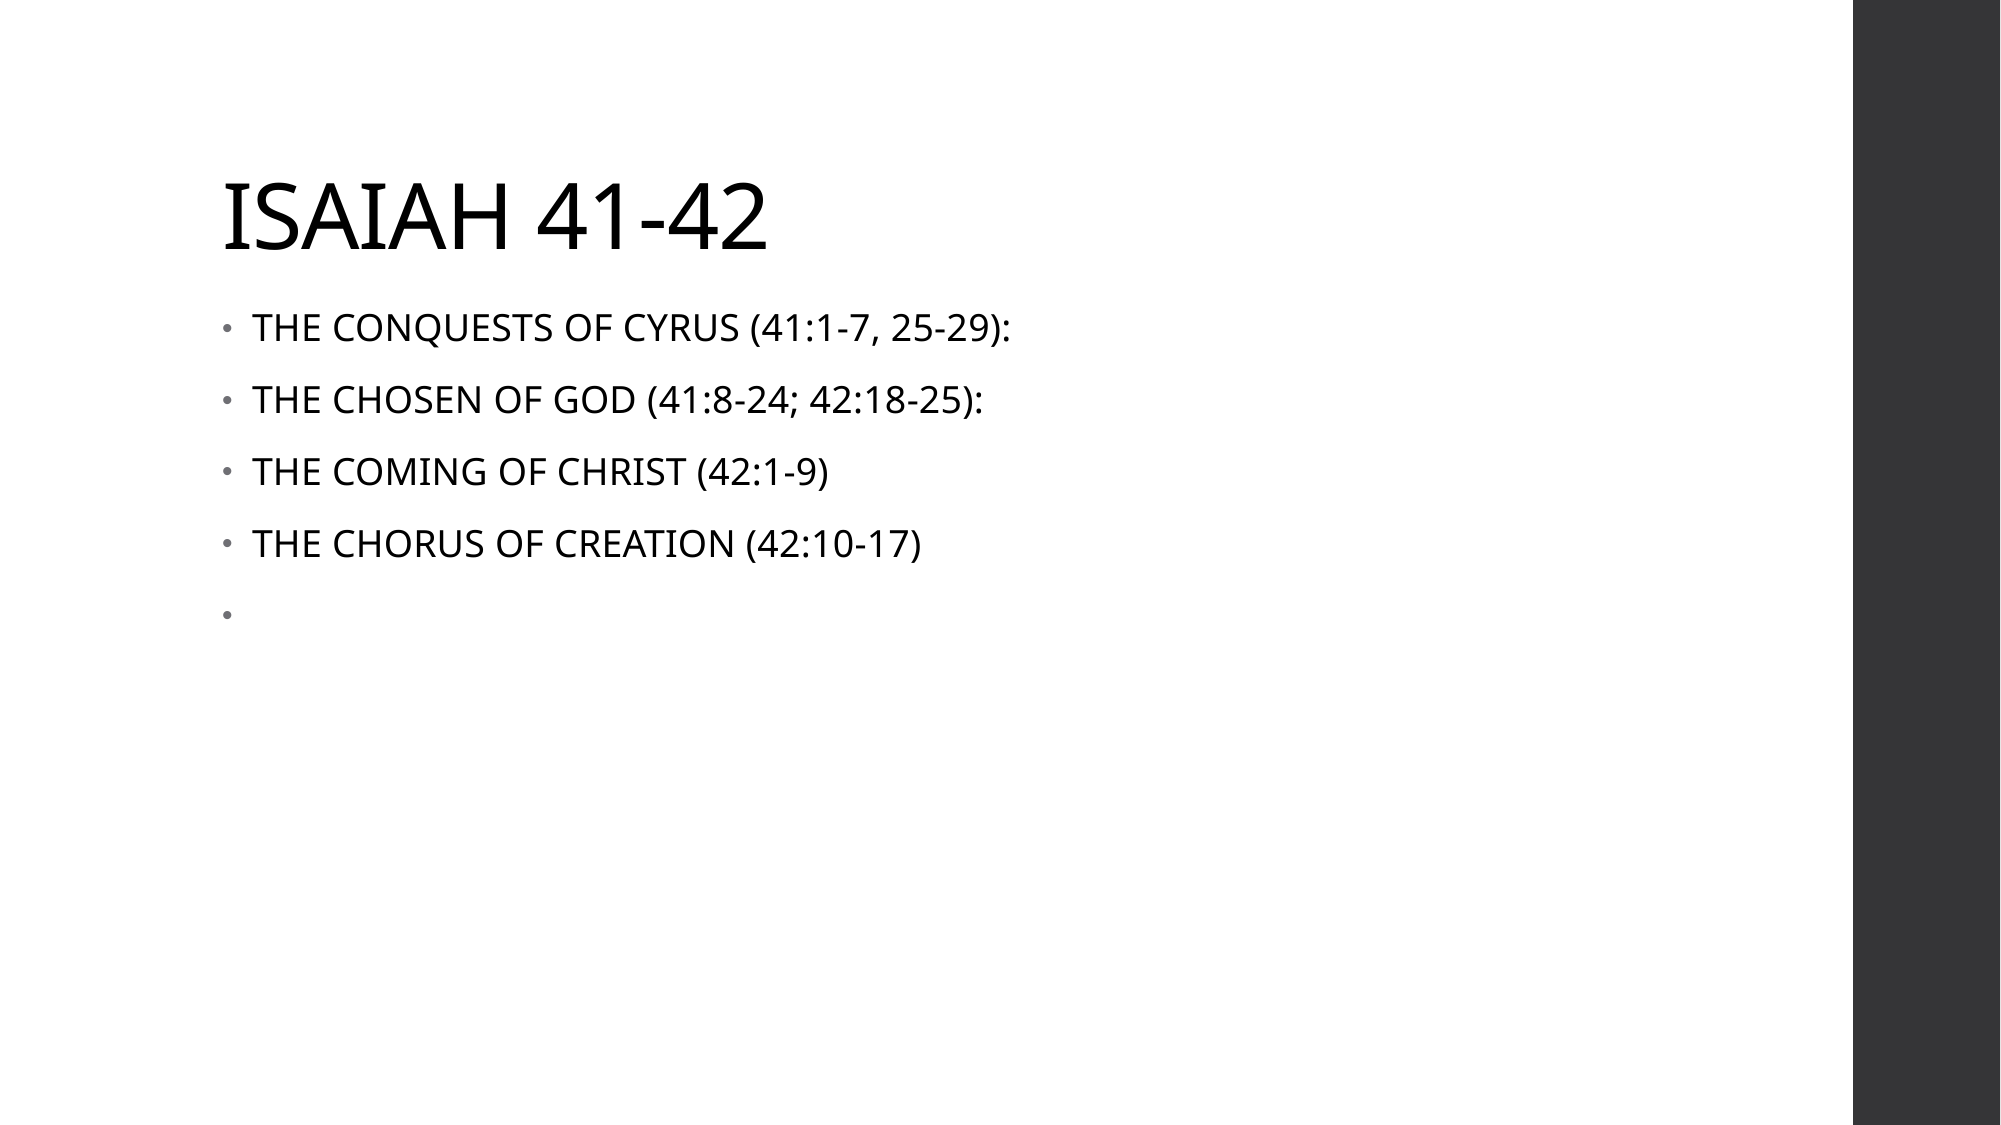

# ISAIAH 41-42
THE CONQUESTS OF CYRUS (41:1-7, 25-29):
THE CHOSEN OF GOD (41:8-24; 42:18-25):
THE COMING OF CHRIST (42:1-9)
THE CHORUS OF CREATION (42:10-17)